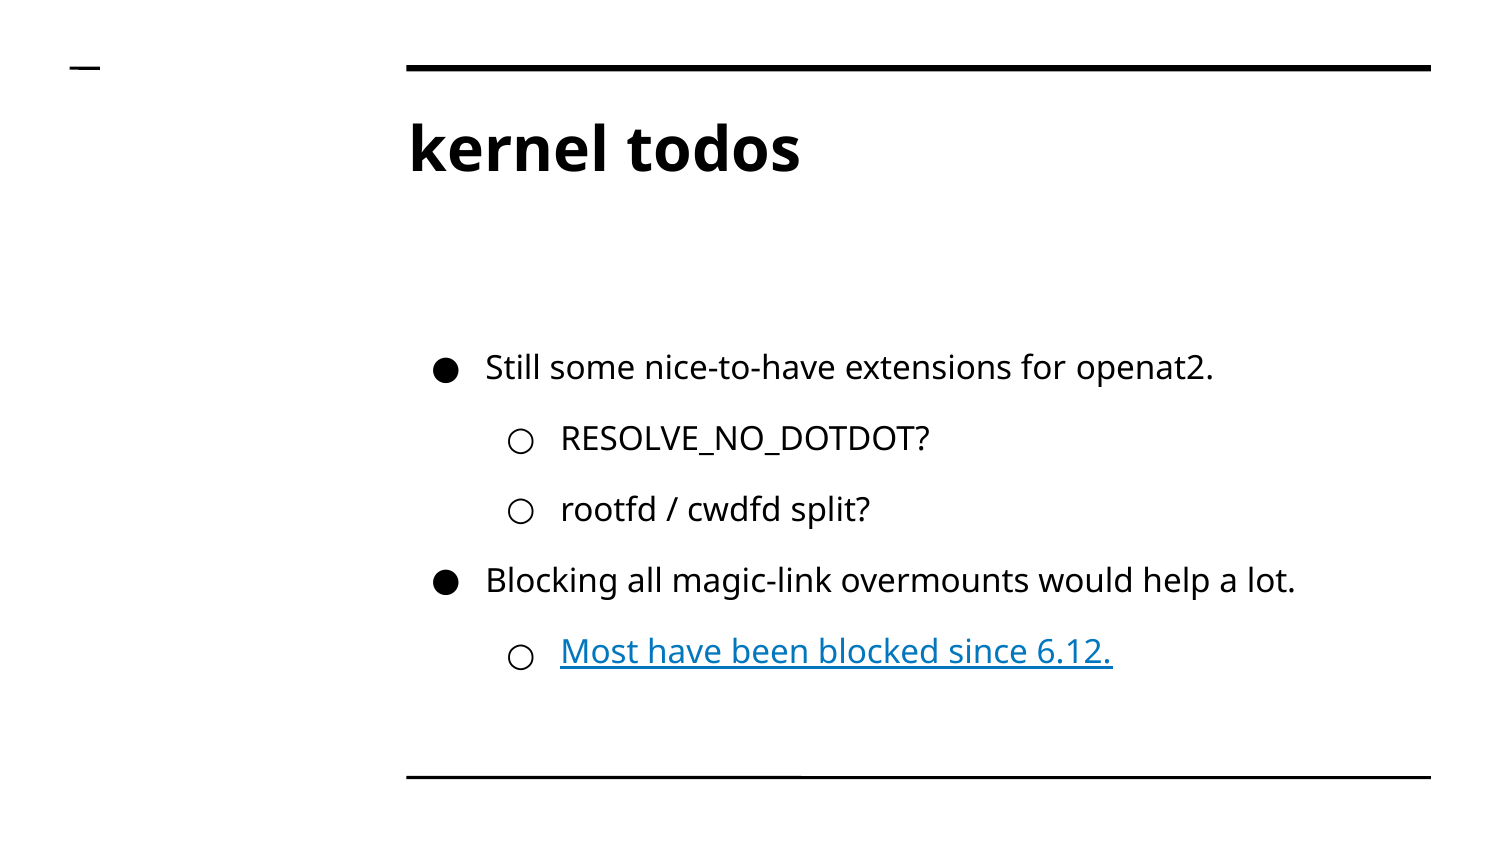

# kernel todos
Still some nice-to-have extensions for openat2.
RESOLVE_NO_DOTDOT?
rootfd / cwdfd split?
Blocking all magic-link overmounts would help a lot.
Most have been blocked since 6.12.